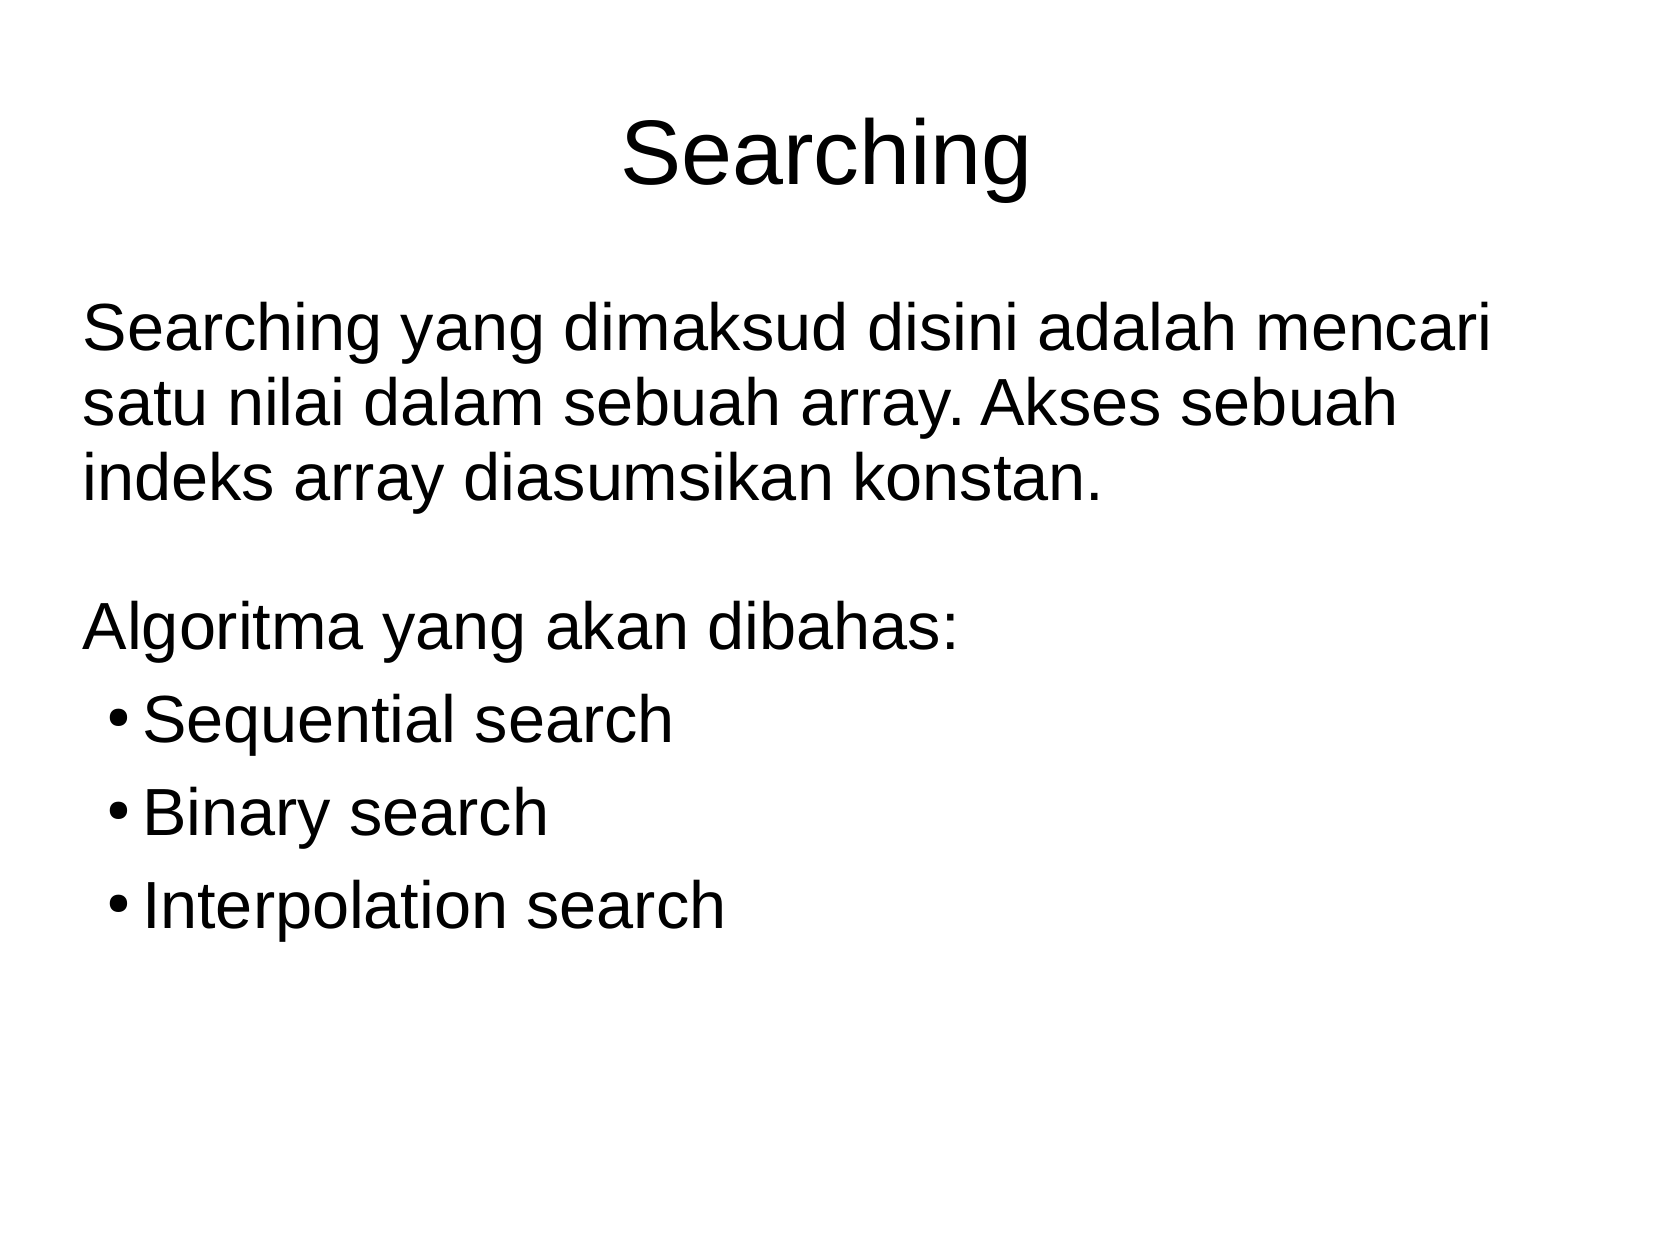

# Searching
Searching yang dimaksud disini adalah mencari satu nilai dalam sebuah array. Akses sebuah indeks array diasumsikan konstan.
Algoritma yang akan dibahas:
Sequential search
Binary search
Interpolation search